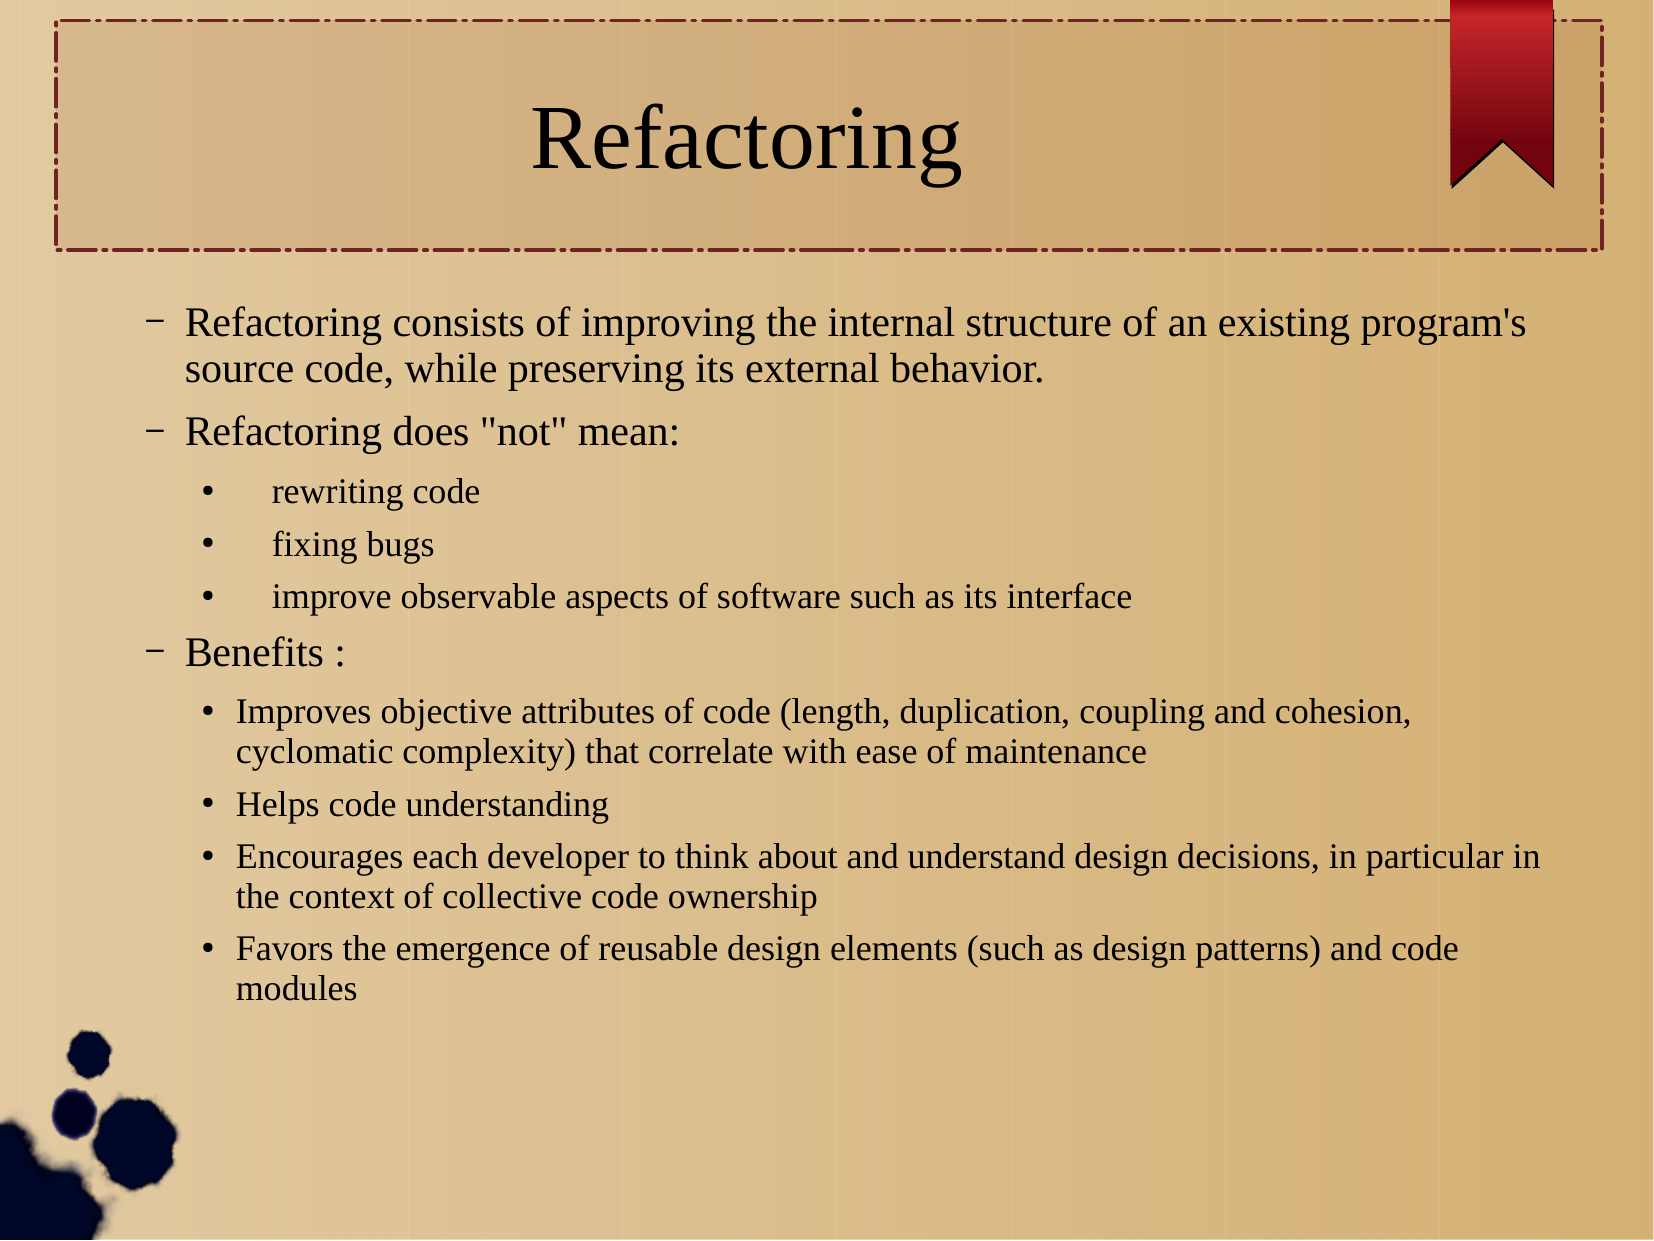

# Refactoring
Refactoring consists of improving the internal structure of an existing program's source code, while preserving its external behavior.
Refactoring does "not" mean:
 rewriting code
 fixing bugs
 improve observable aspects of software such as its interface
Benefits :
Improves objective attributes of code (length, duplication, coupling and cohesion, cyclomatic complexity) that correlate with ease of maintenance
Helps code understanding
Encourages each developer to think about and understand design decisions, in particular in the context of collective code ownership
Favors the emergence of reusable design elements (such as design patterns) and code modules